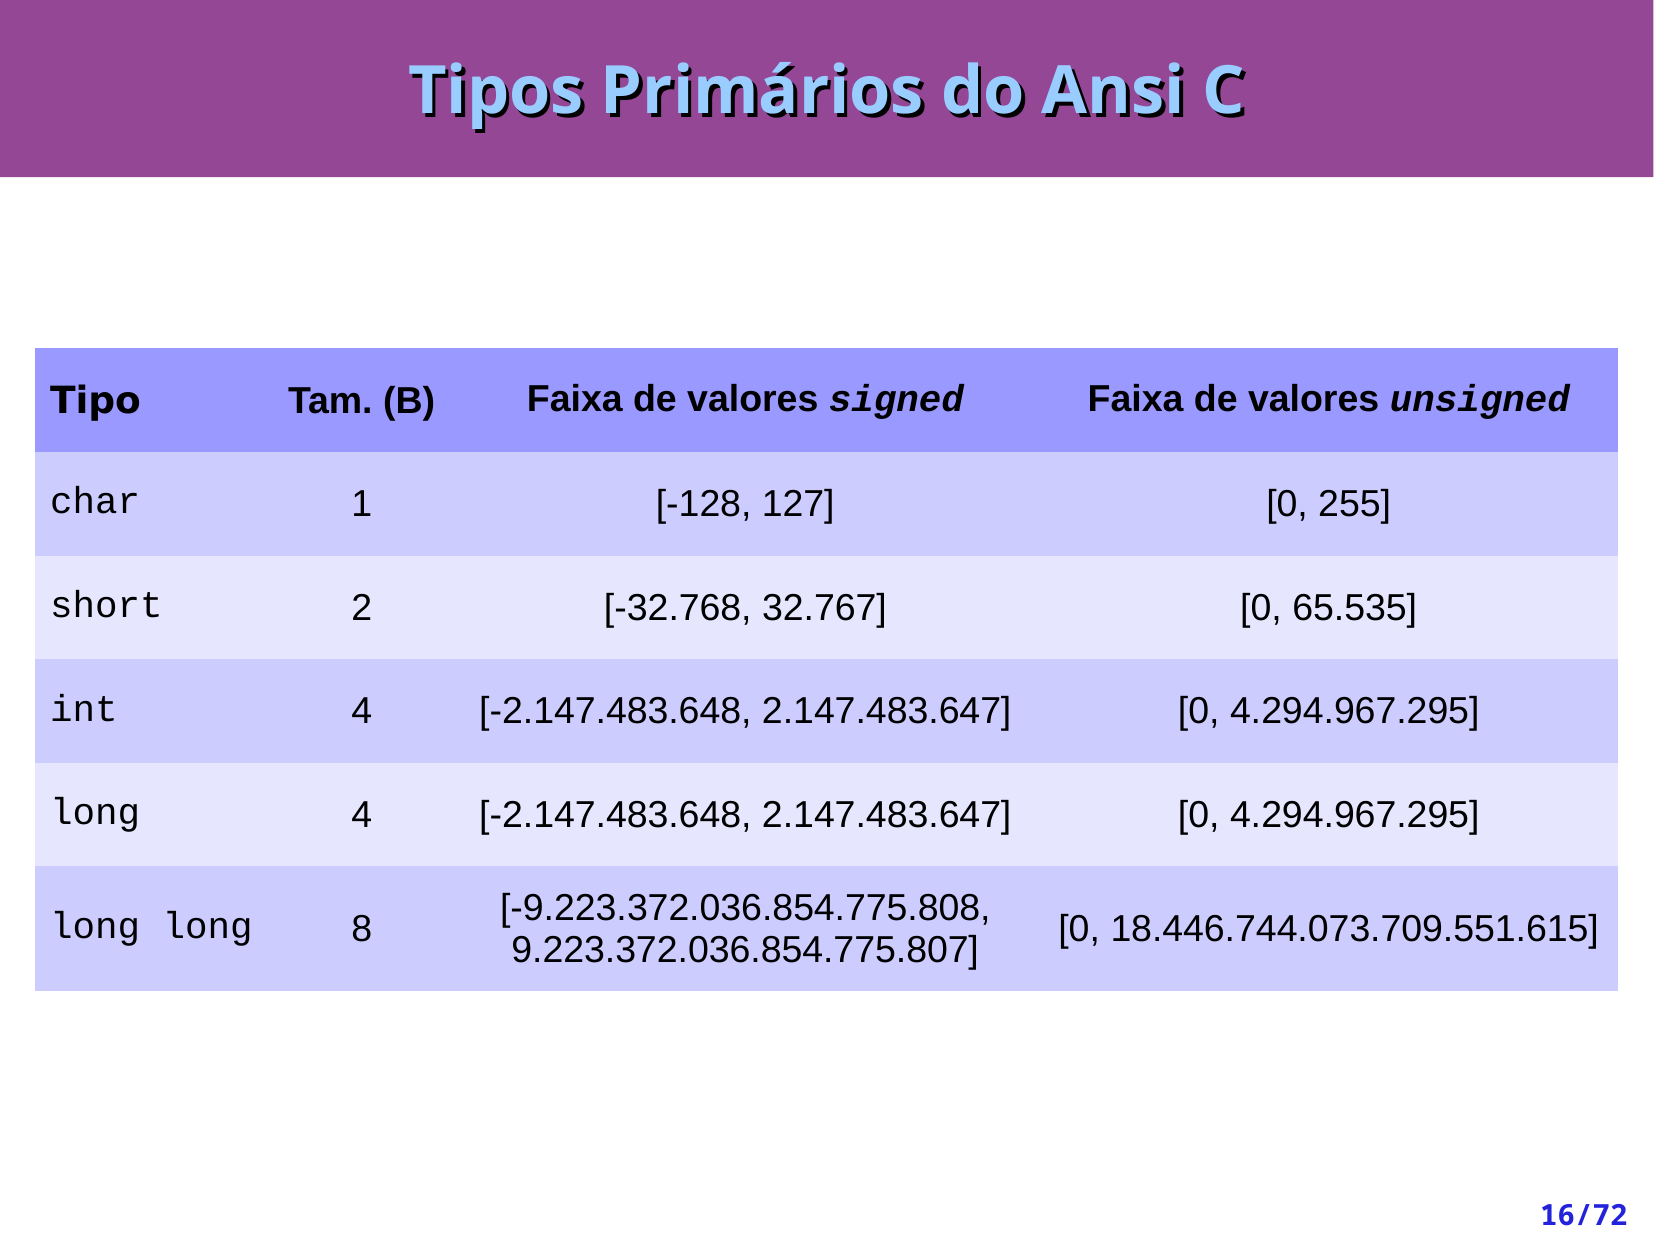

# Tipos Primários do Ansi C
| Tipo | Tam. (B) | Faixa de valores signed | Faixa de valores unsigned |
| --- | --- | --- | --- |
| char | 1 | [-128, 127] | [0, 255] |
| short | 2 | [-32.768, 32.767] | [0, 65.535] |
| int | 4 | [-2.147.483.648, 2.147.483.647] | [0, 4.294.967.295] |
| long | 4 | [-2.147.483.648, 2.147.483.647] | [0, 4.294.967.295] |
| long long | 8 | [-9.223.372.036.854.775.808, 9.223.372.036.854.775.807] | [0, 18.446.744.073.709.551.615] |
16